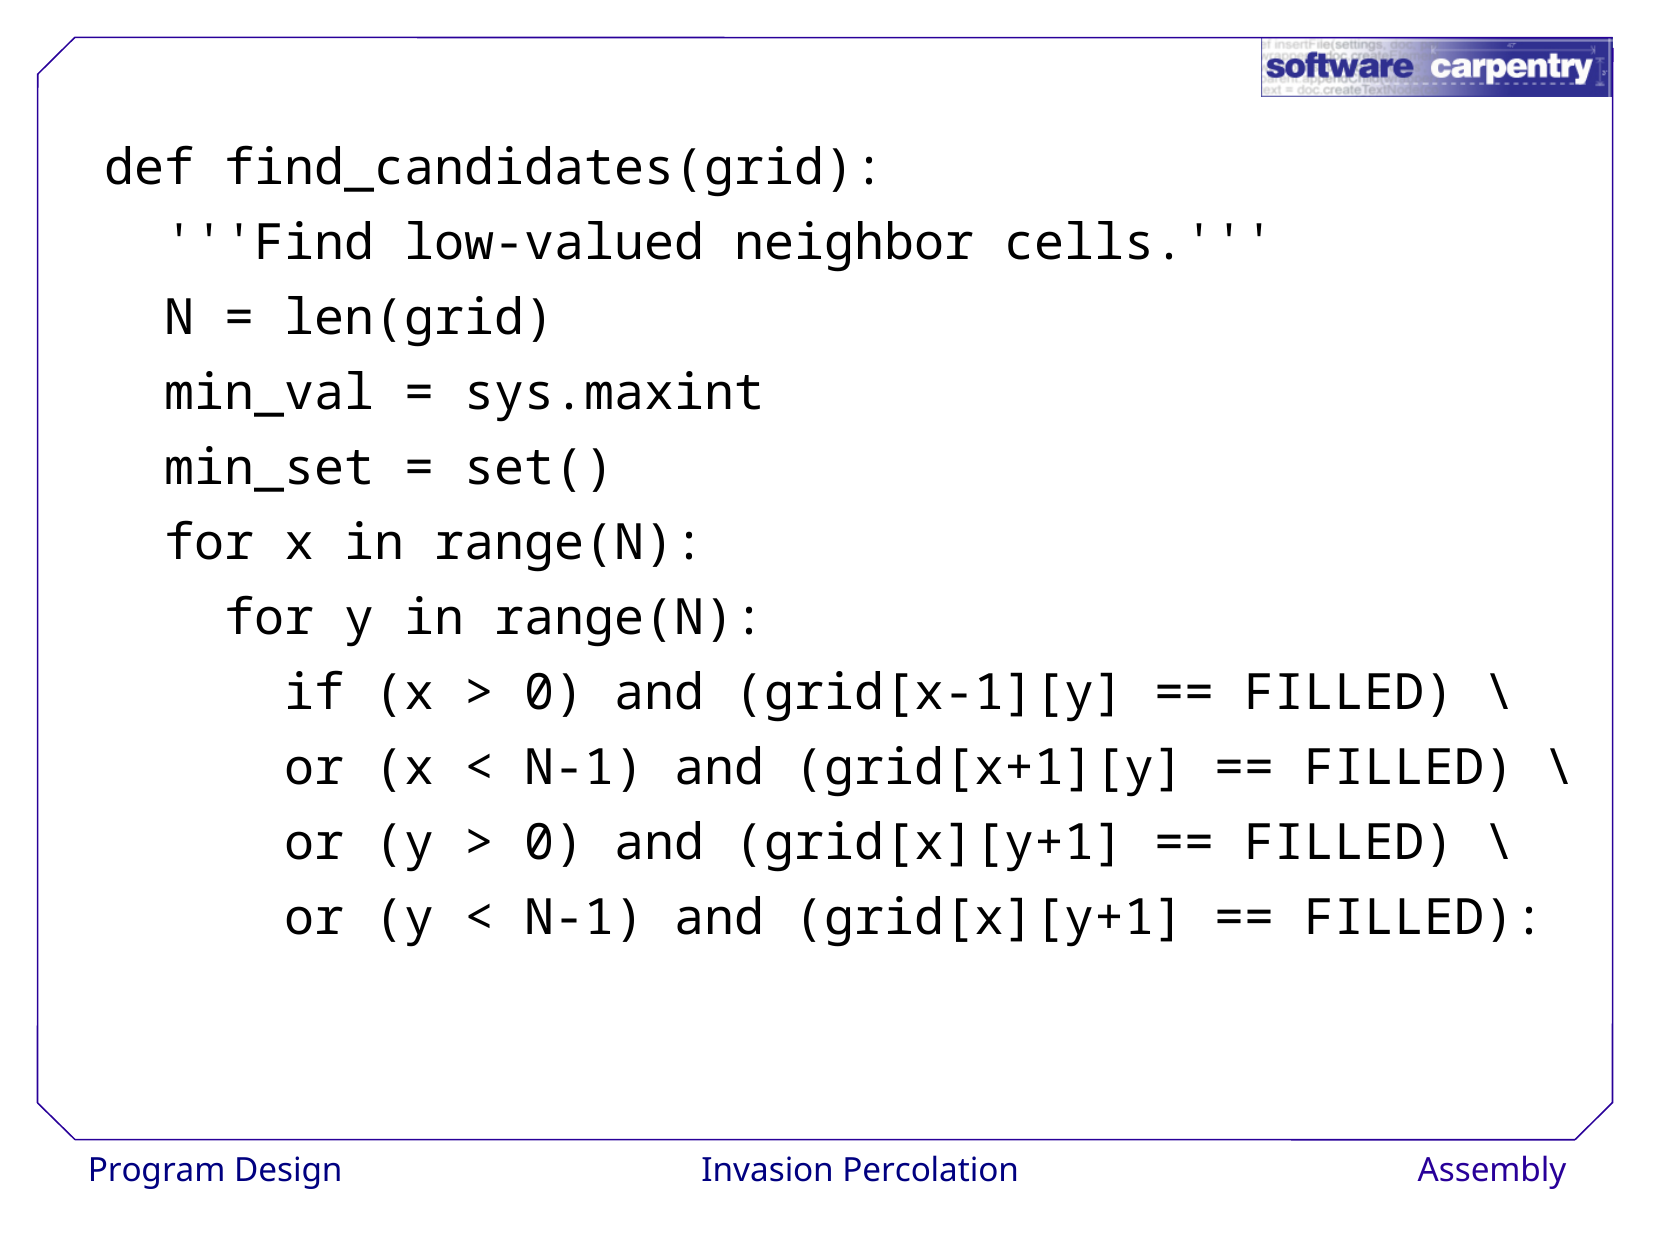

def find_candidates(grid):
 '''Find low-valued neighbor cells.'''
 N = len(grid)
 min_val = sys.maxint
 min_set = set()
 for x in range(N):
 for y in range(N):
 if (x > 0) and (grid[x-1][y] == FILLED) \
 or (x < N-1) and (grid[x+1][y] == FILLED) \
 or (y > 0) and (grid[x][y+1] == FILLED) \
 or (y < N-1) and (grid[x][y+1] == FILLED):